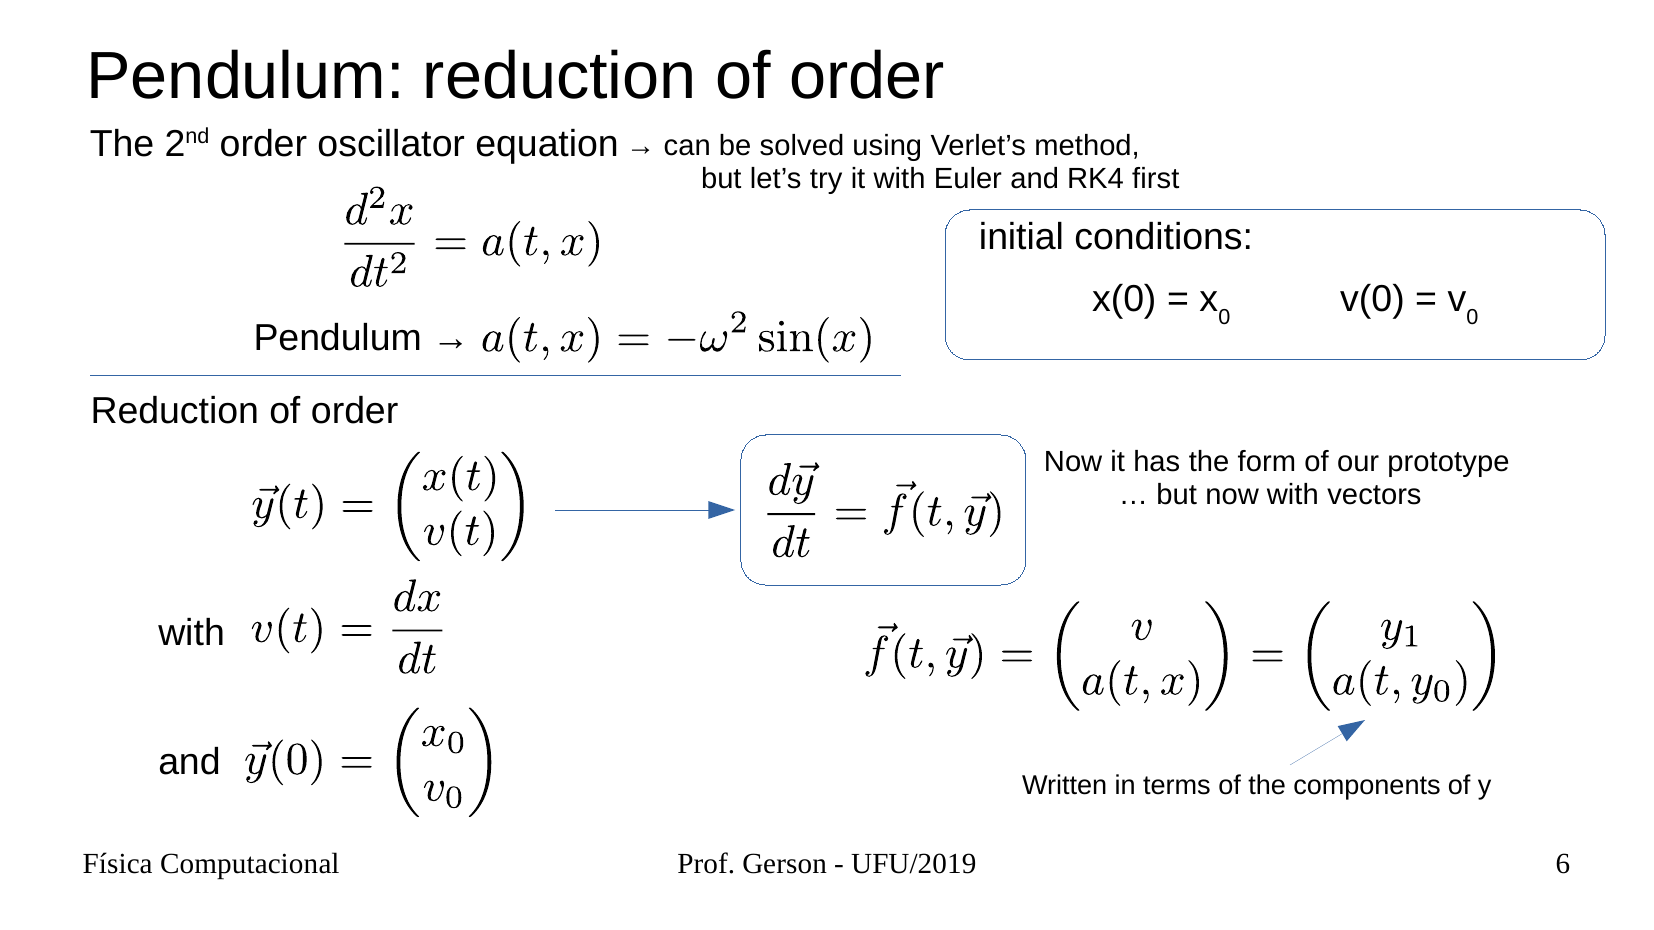

Pendulum: reduction of order
The 2nd order oscillator equation
→ can be solved using Verlet’s method,
	but let’s try it with Euler and RK4 first
initial conditions:
x(0) = x0
v(0) = v0
Pendulum →
Reduction of order
Now it has the form of our prototype
	… but now with vectors
with
and
Written in terms of the components of y
Física Computacional
Prof. Gerson - UFU/2019
6